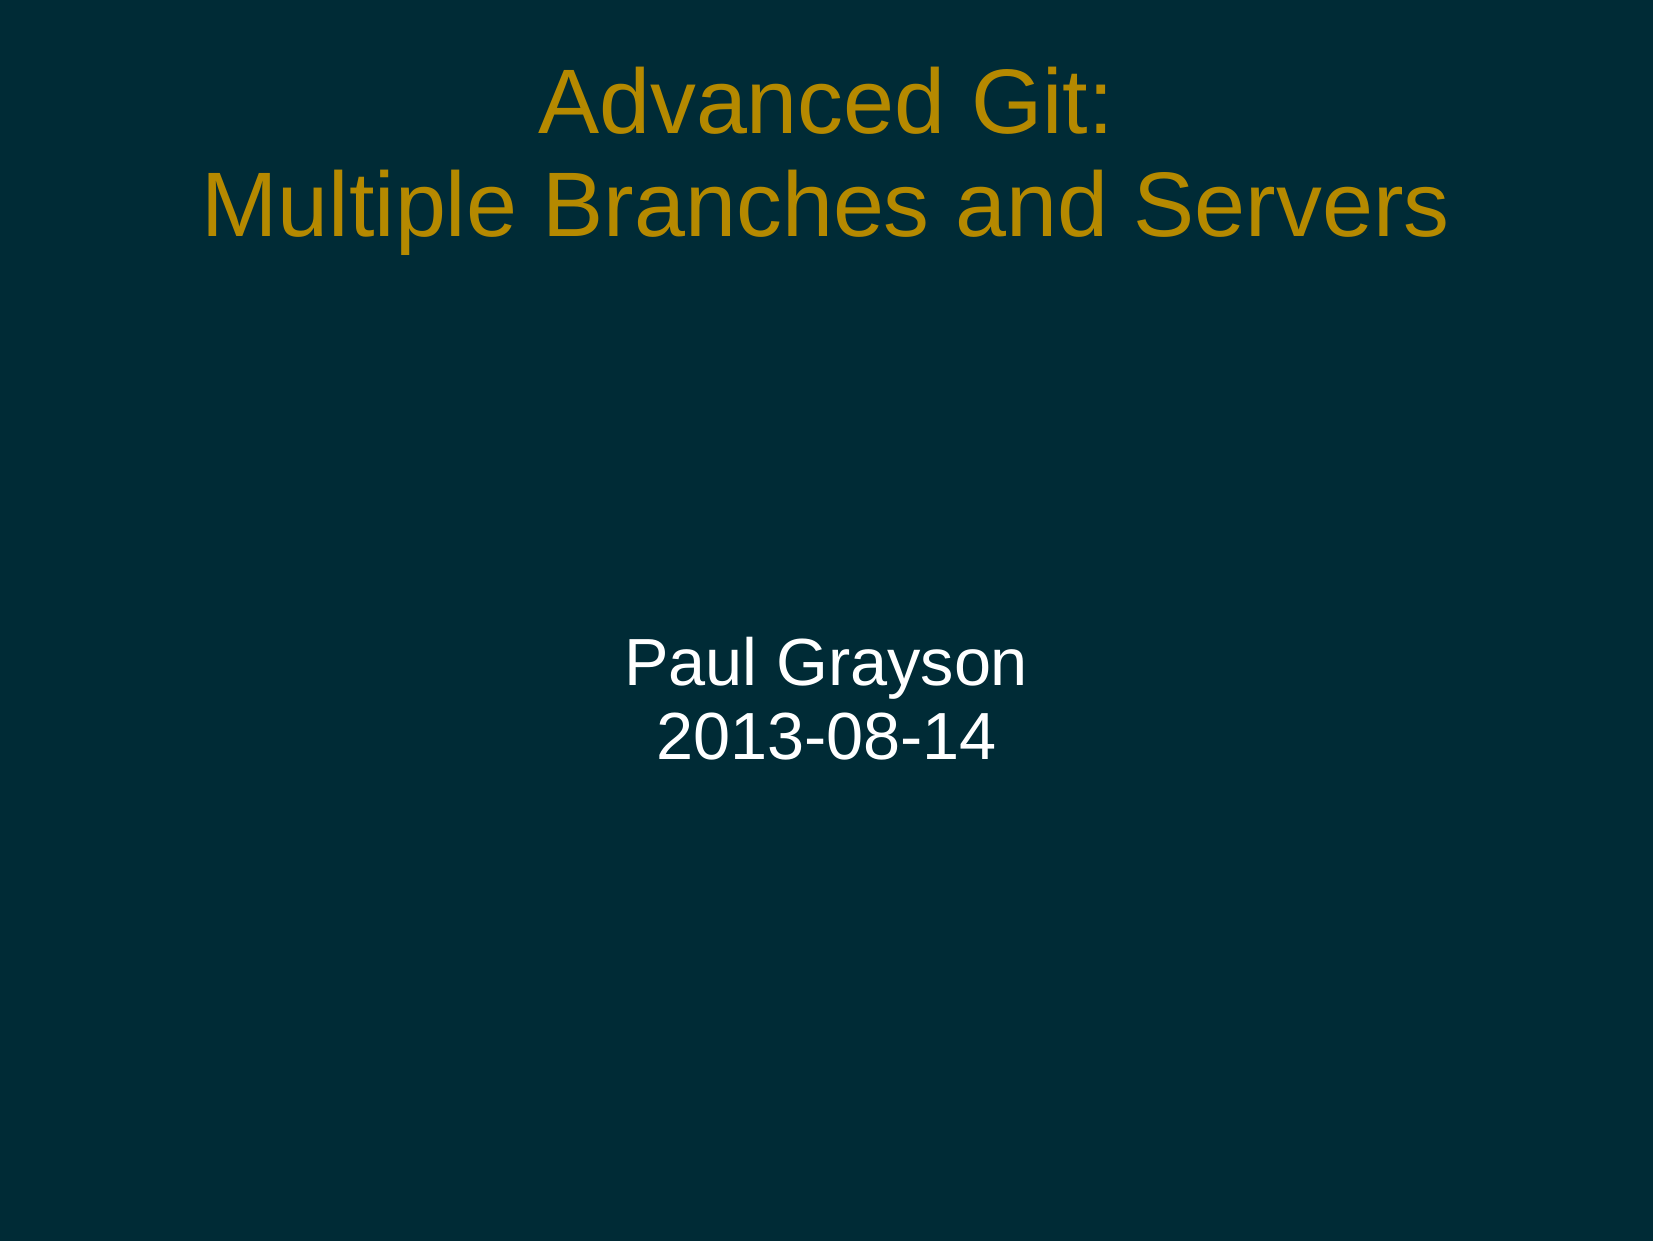

# Advanced Git: Multiple Branches and Servers
Paul Grayson
2013-08-14